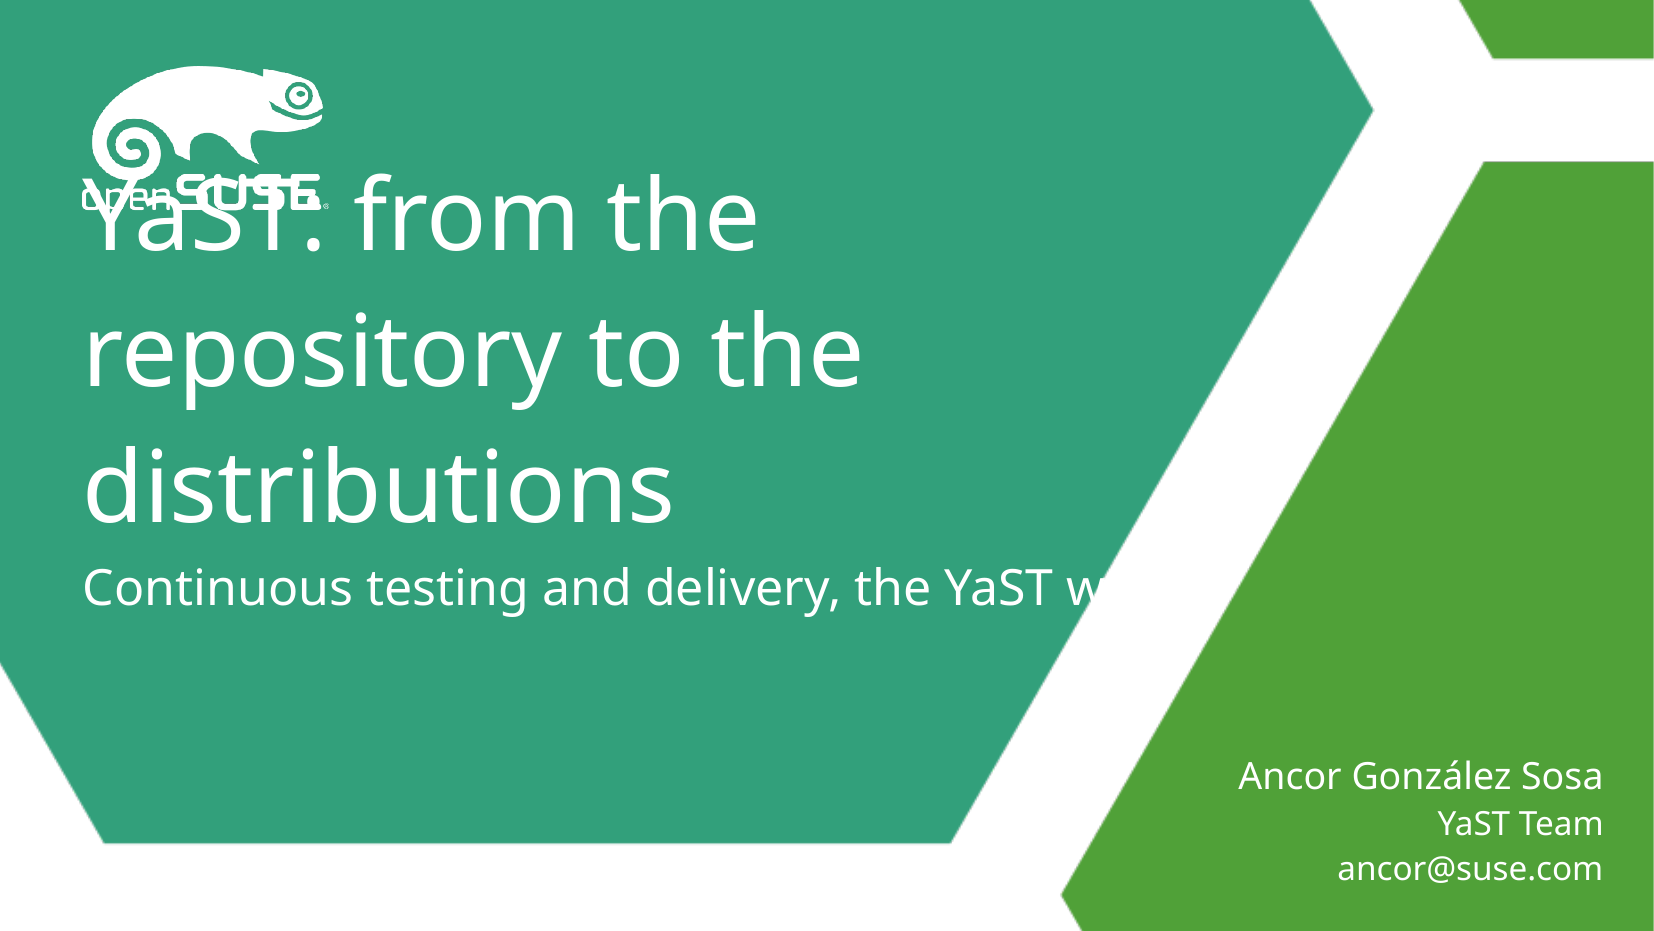

YaST: from the repository to the distributions
Continuous testing and delivery, the YaST way
# Ancor González Sosa
YaST Team
ancor@suse.com